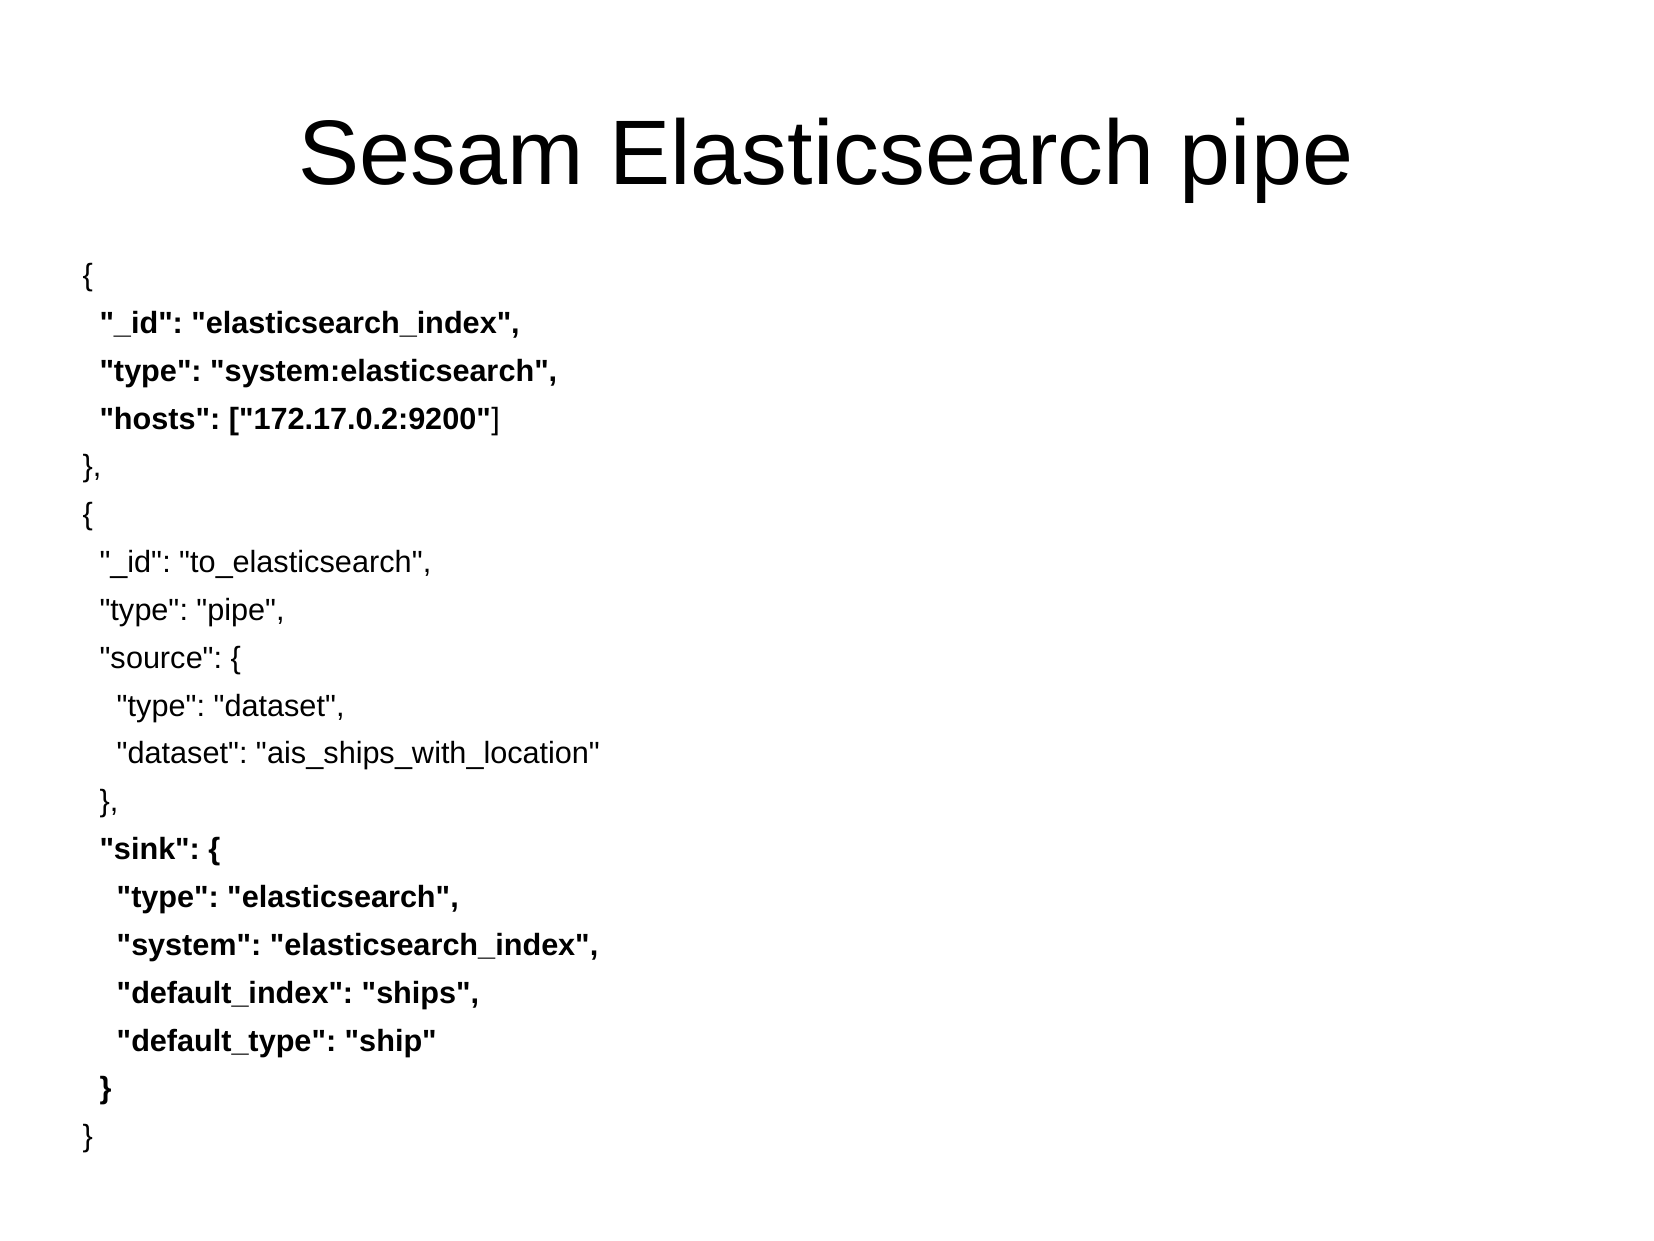

# Sesam Elasticsearch pipe
{
 "_id": "elasticsearch_index",
 "type": "system:elasticsearch",
 "hosts": ["172.17.0.2:9200"]
},
{
 "_id": "to_elasticsearch",
 "type": "pipe",
 "source": {
 "type": "dataset",
 "dataset": "ais_ships_with_location"
 },
 "sink": {
 "type": "elasticsearch",
 "system": "elasticsearch_index",
 "default_index": "ships",
 "default_type": "ship"
 }
}